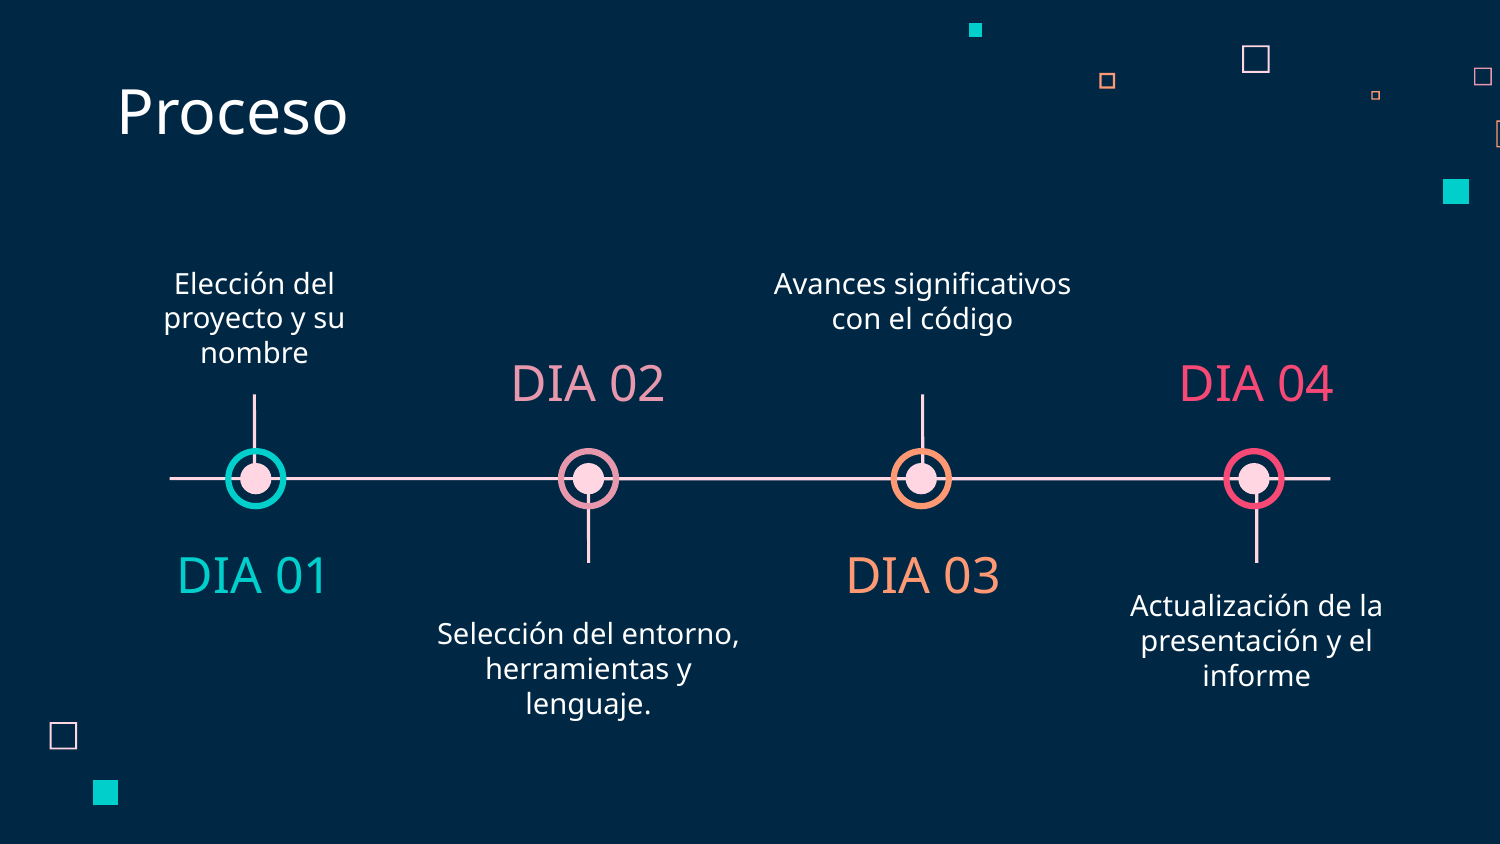

# Proceso
Avances significativos con el código
Elección del proyecto y su nombre
DIA 02
DIA 04
DIA 01
DIA 03
Actualización de la presentación y el informe
Selección del entorno, herramientas y lenguaje.